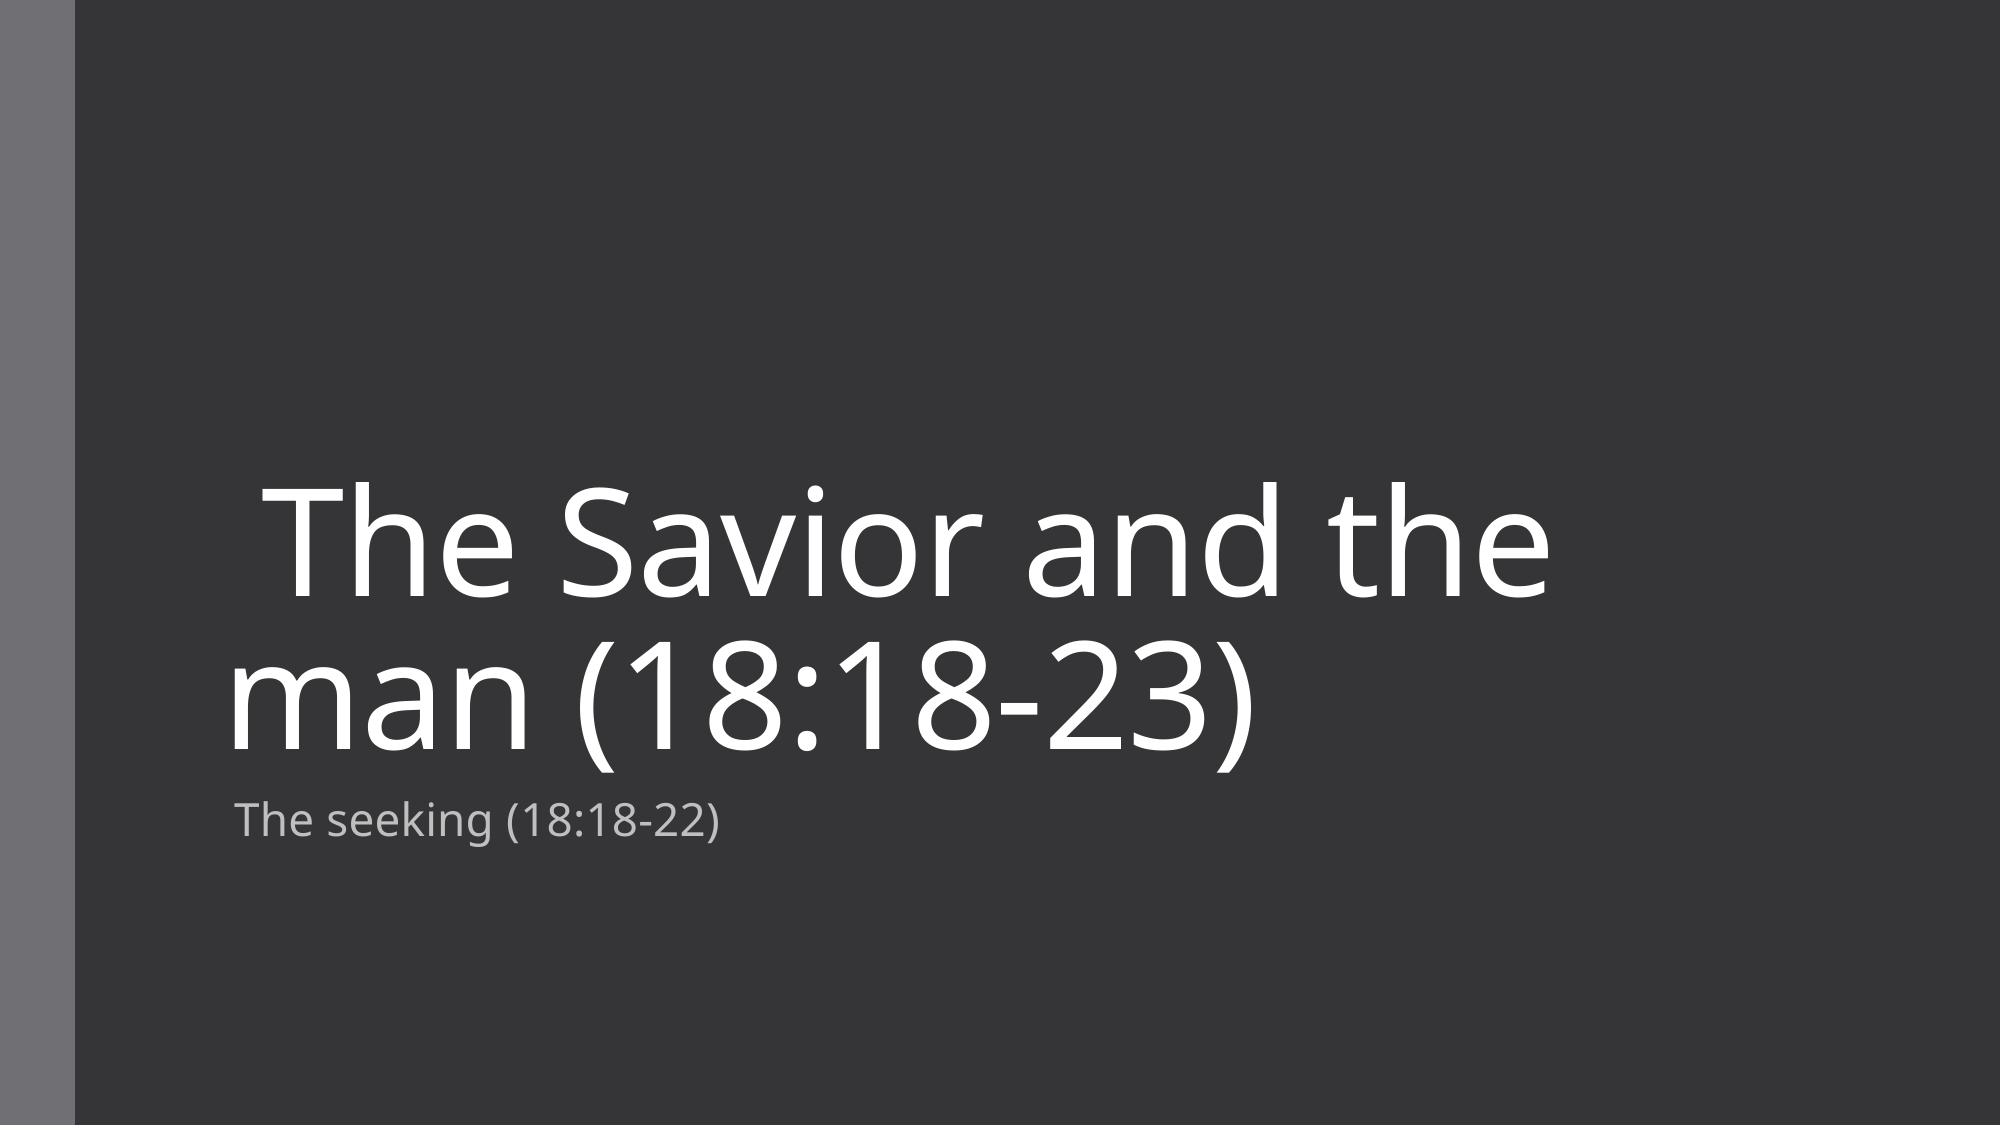

# The Savior and the man (18:18-23)
 The seeking (18:18-22)